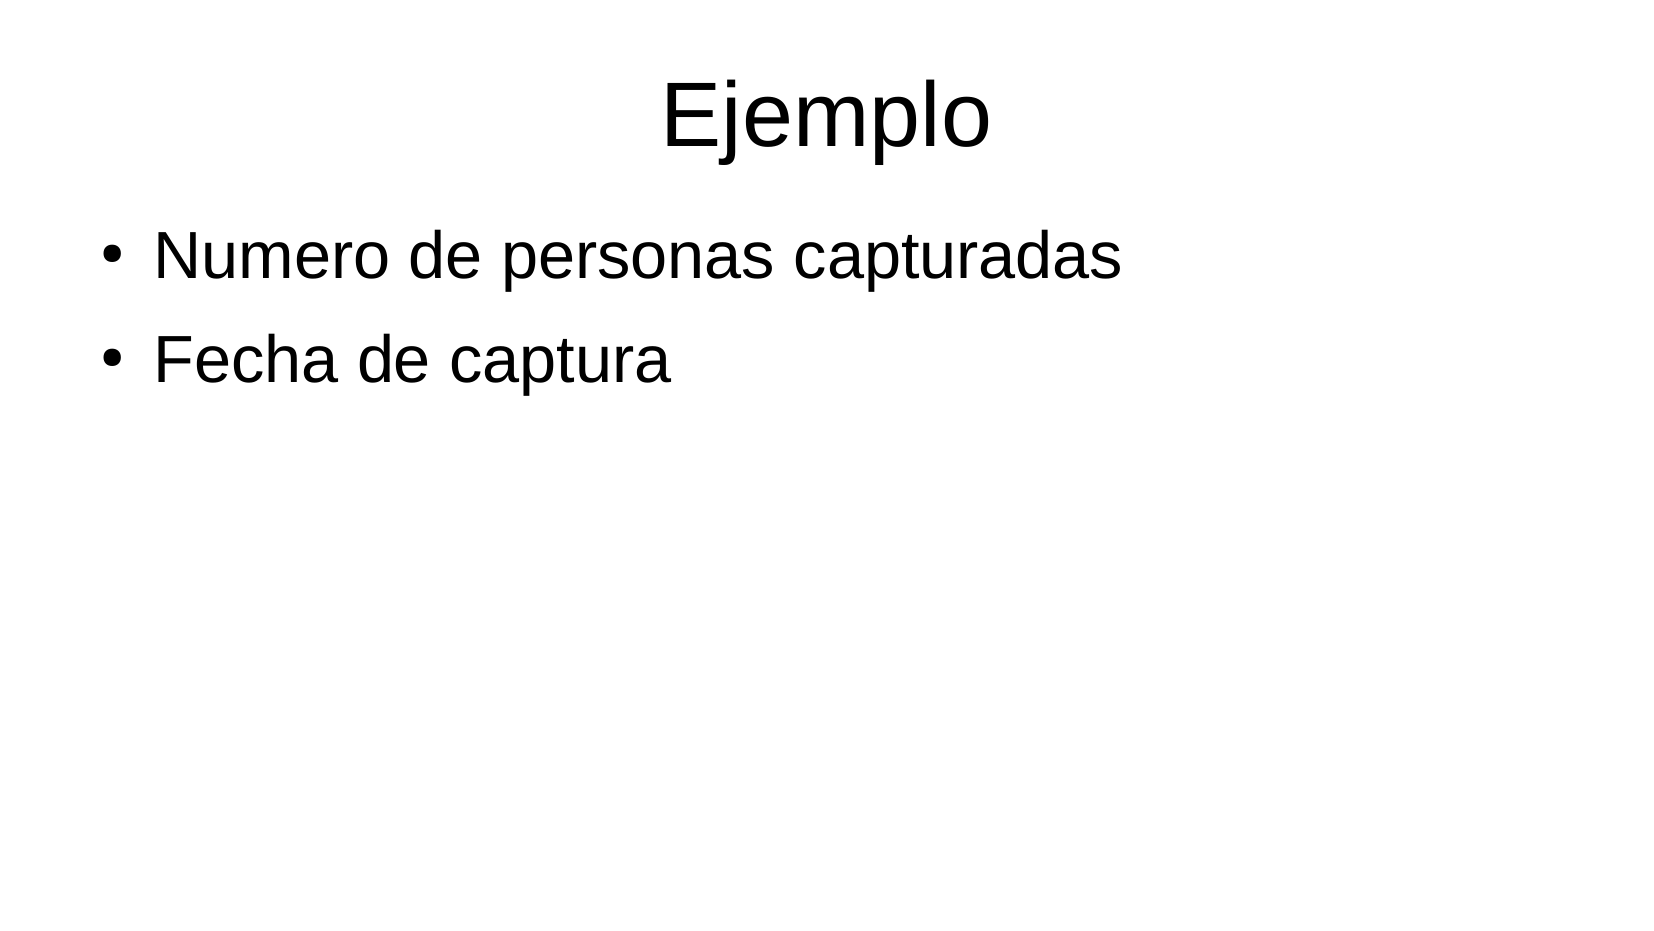

# Ejemplo
Numero de personas capturadas
Fecha de captura